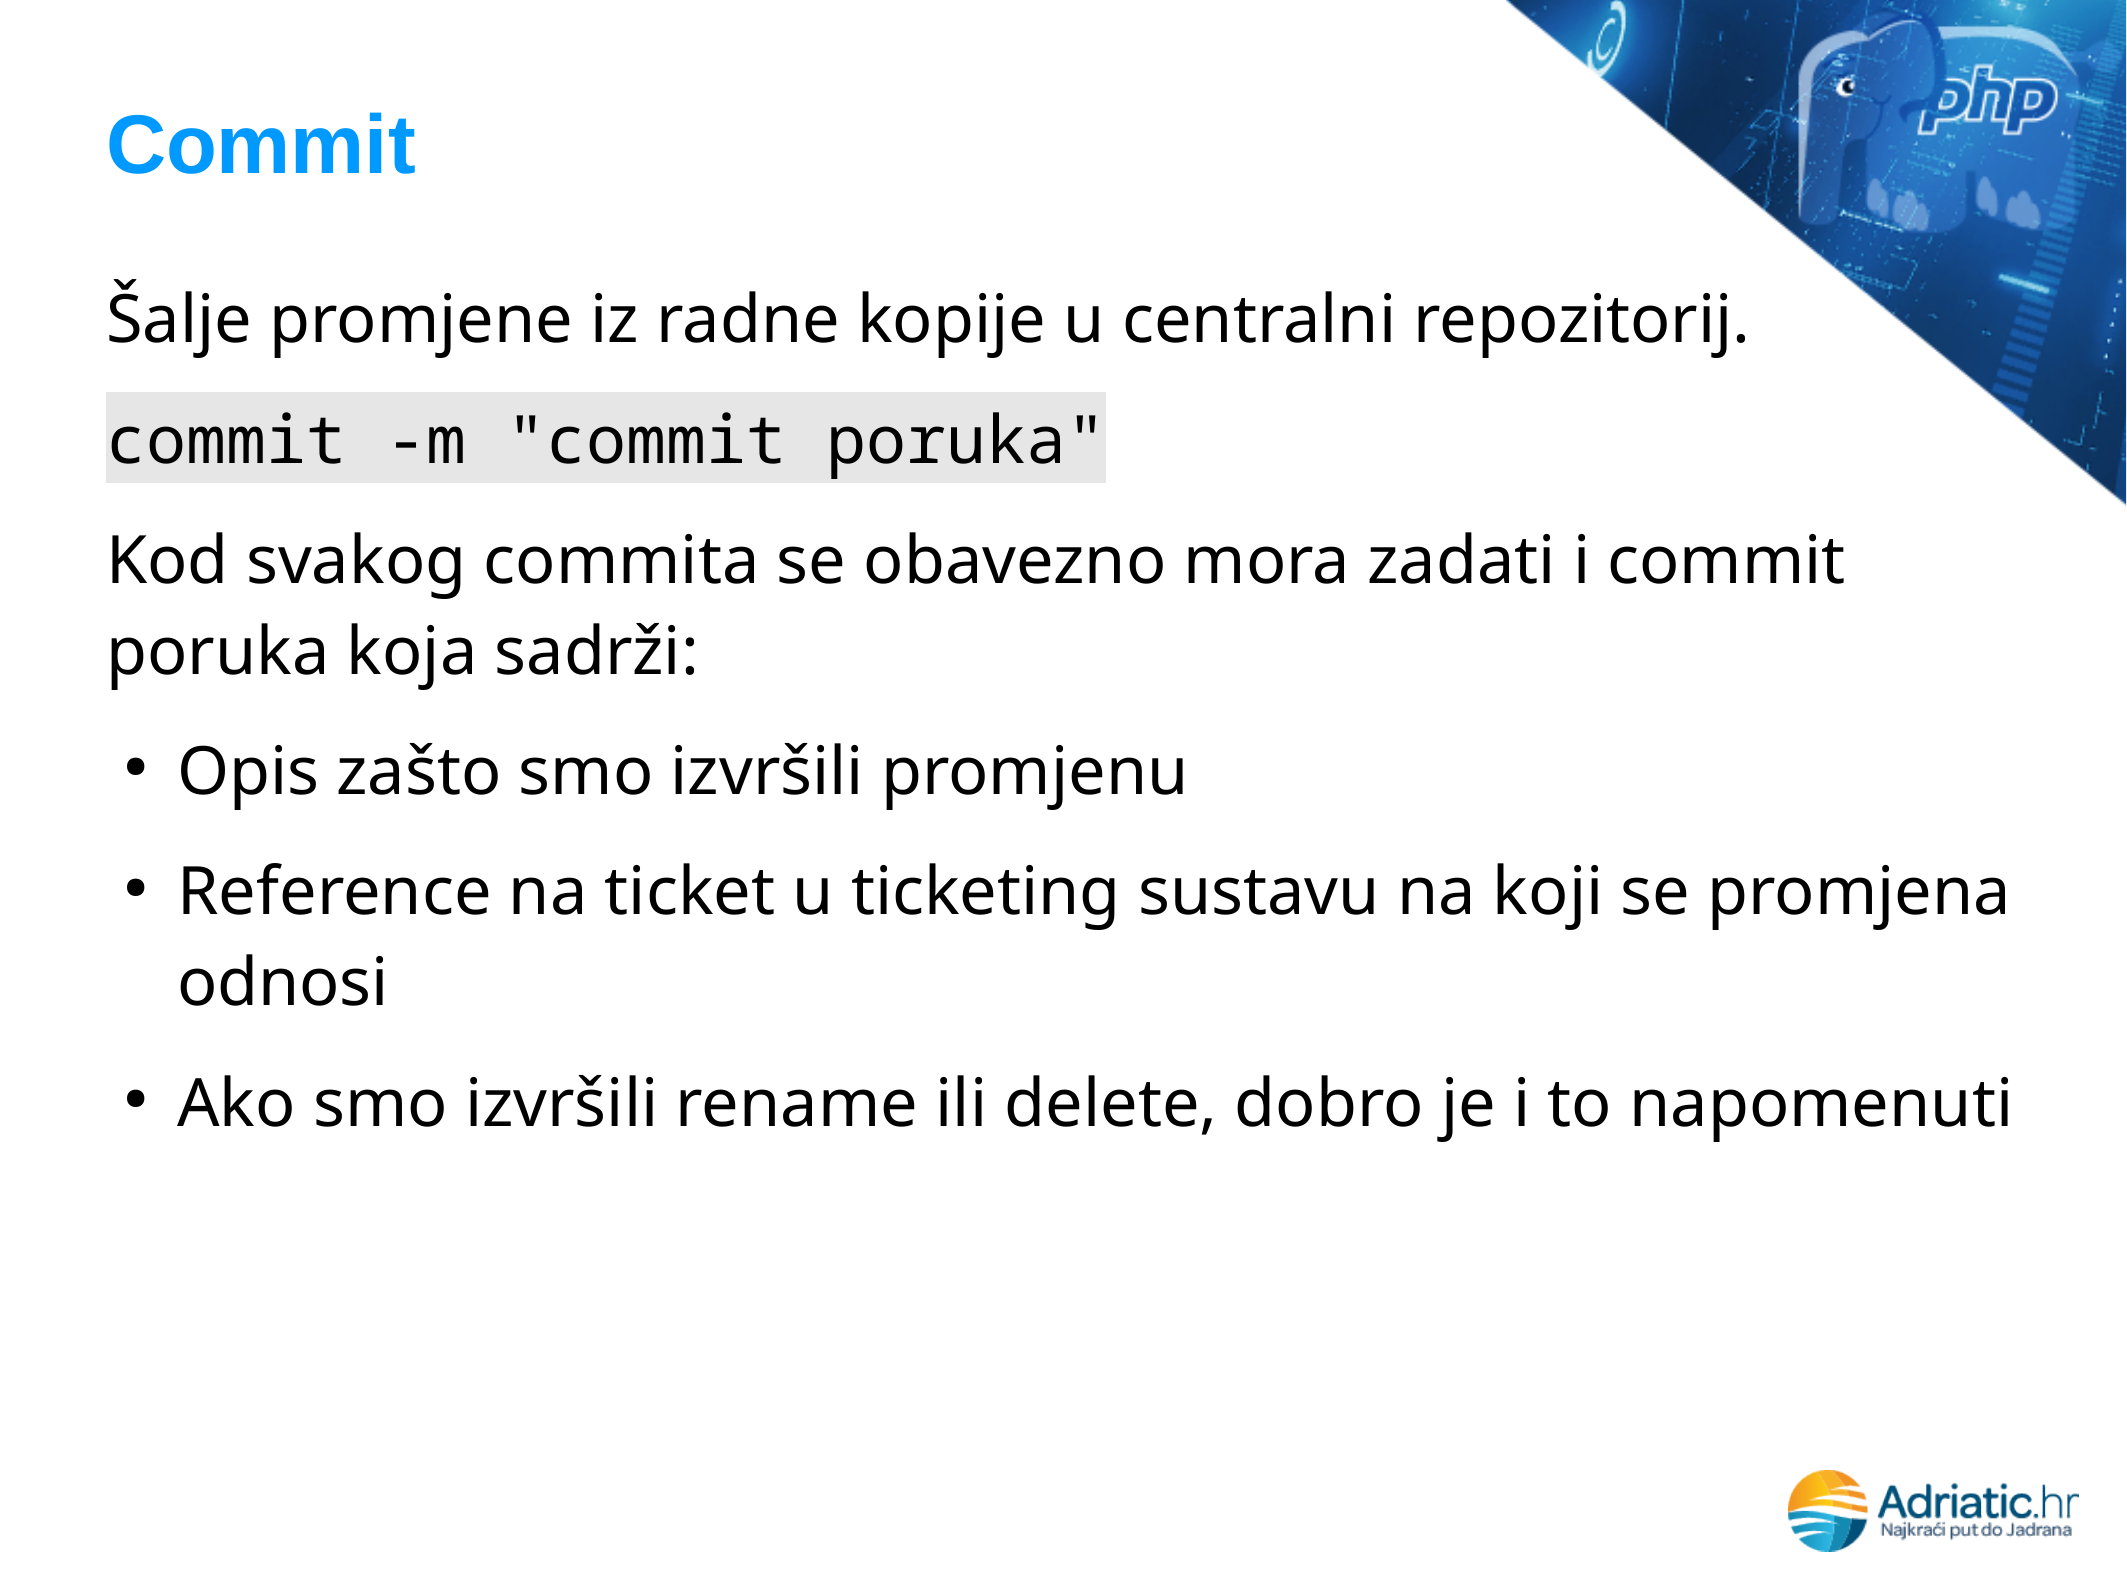

# Commit
Šalje promjene iz radne kopije u centralni repozitorij.
commit -m "commit poruka"
Kod svakog commita se obavezno mora zadati i commit poruka koja sadrži:
Opis zašto smo izvršili promjenu
Reference na ticket u ticketing sustavu na koji se promjena odnosi
Ako smo izvršili rename ili delete, dobro je i to napomenuti